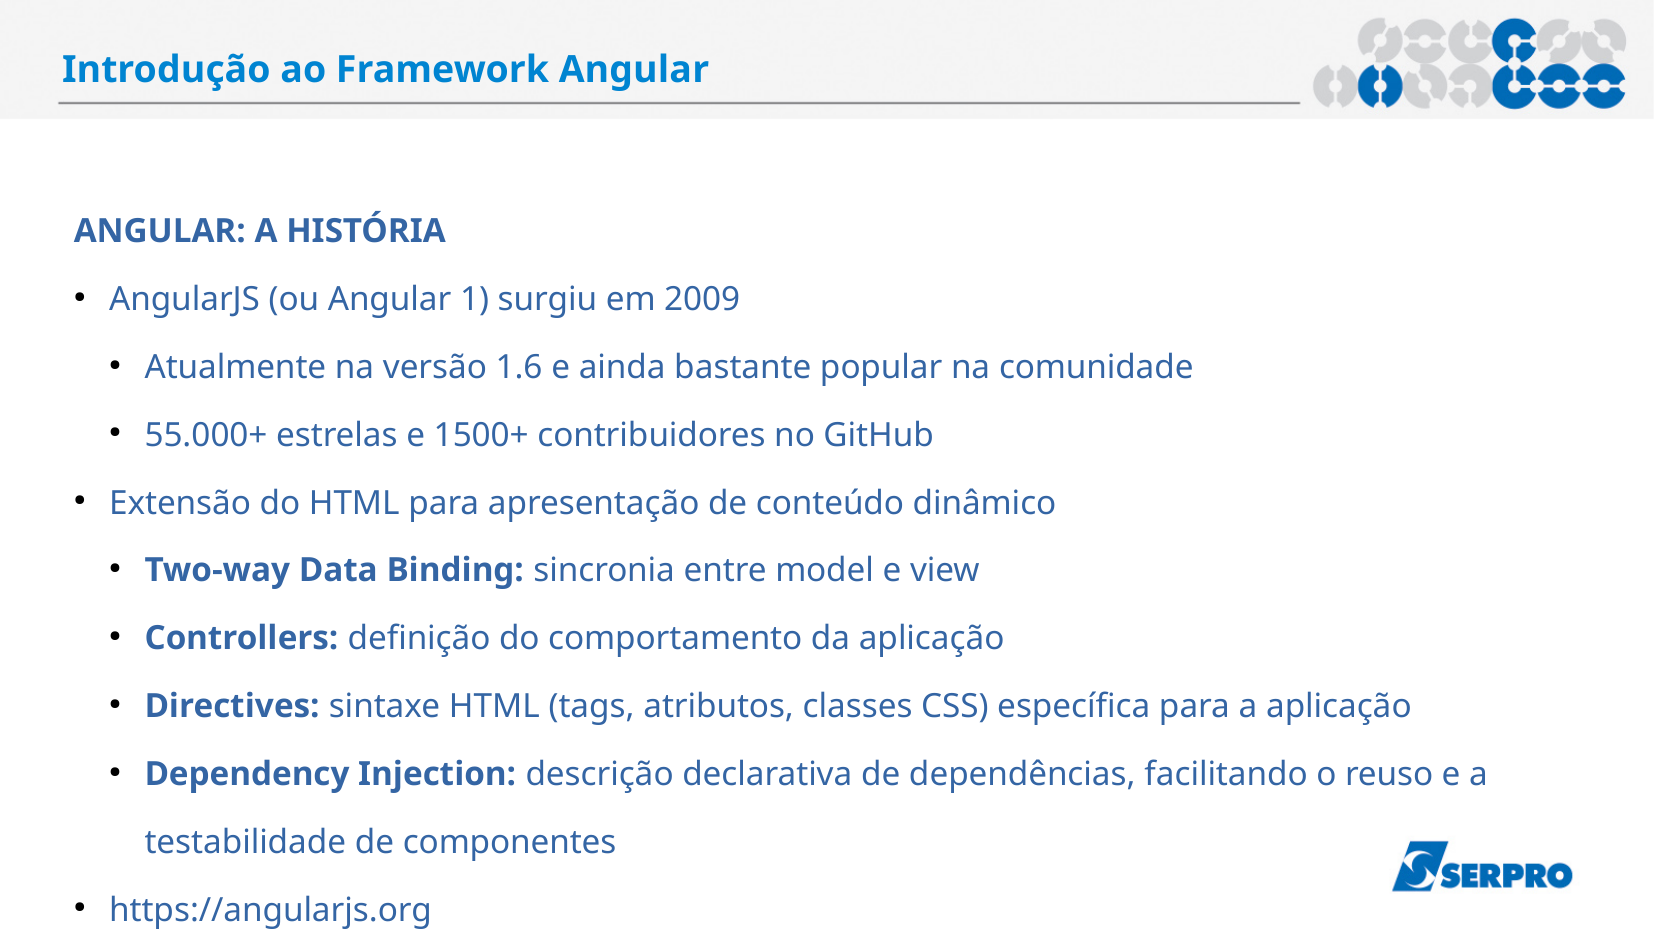

Introdução ao Framework Angular
ANGULAR: A HISTÓRIA
AngularJS (ou Angular 1) surgiu em 2009
Atualmente na versão 1.6 e ainda bastante popular na comunidade
55.000+ estrelas e 1500+ contribuidores no GitHub
Extensão do HTML para apresentação de conteúdo dinâmico
Two-way Data Binding: sincronia entre model e view
Controllers: definição do comportamento da aplicação
Directives: sintaxe HTML (tags, atributos, classes CSS) específica para a aplicação
Dependency Injection: descrição declarativa de dependências, facilitando o reuso e a testabilidade de componentes
https://angularjs.org